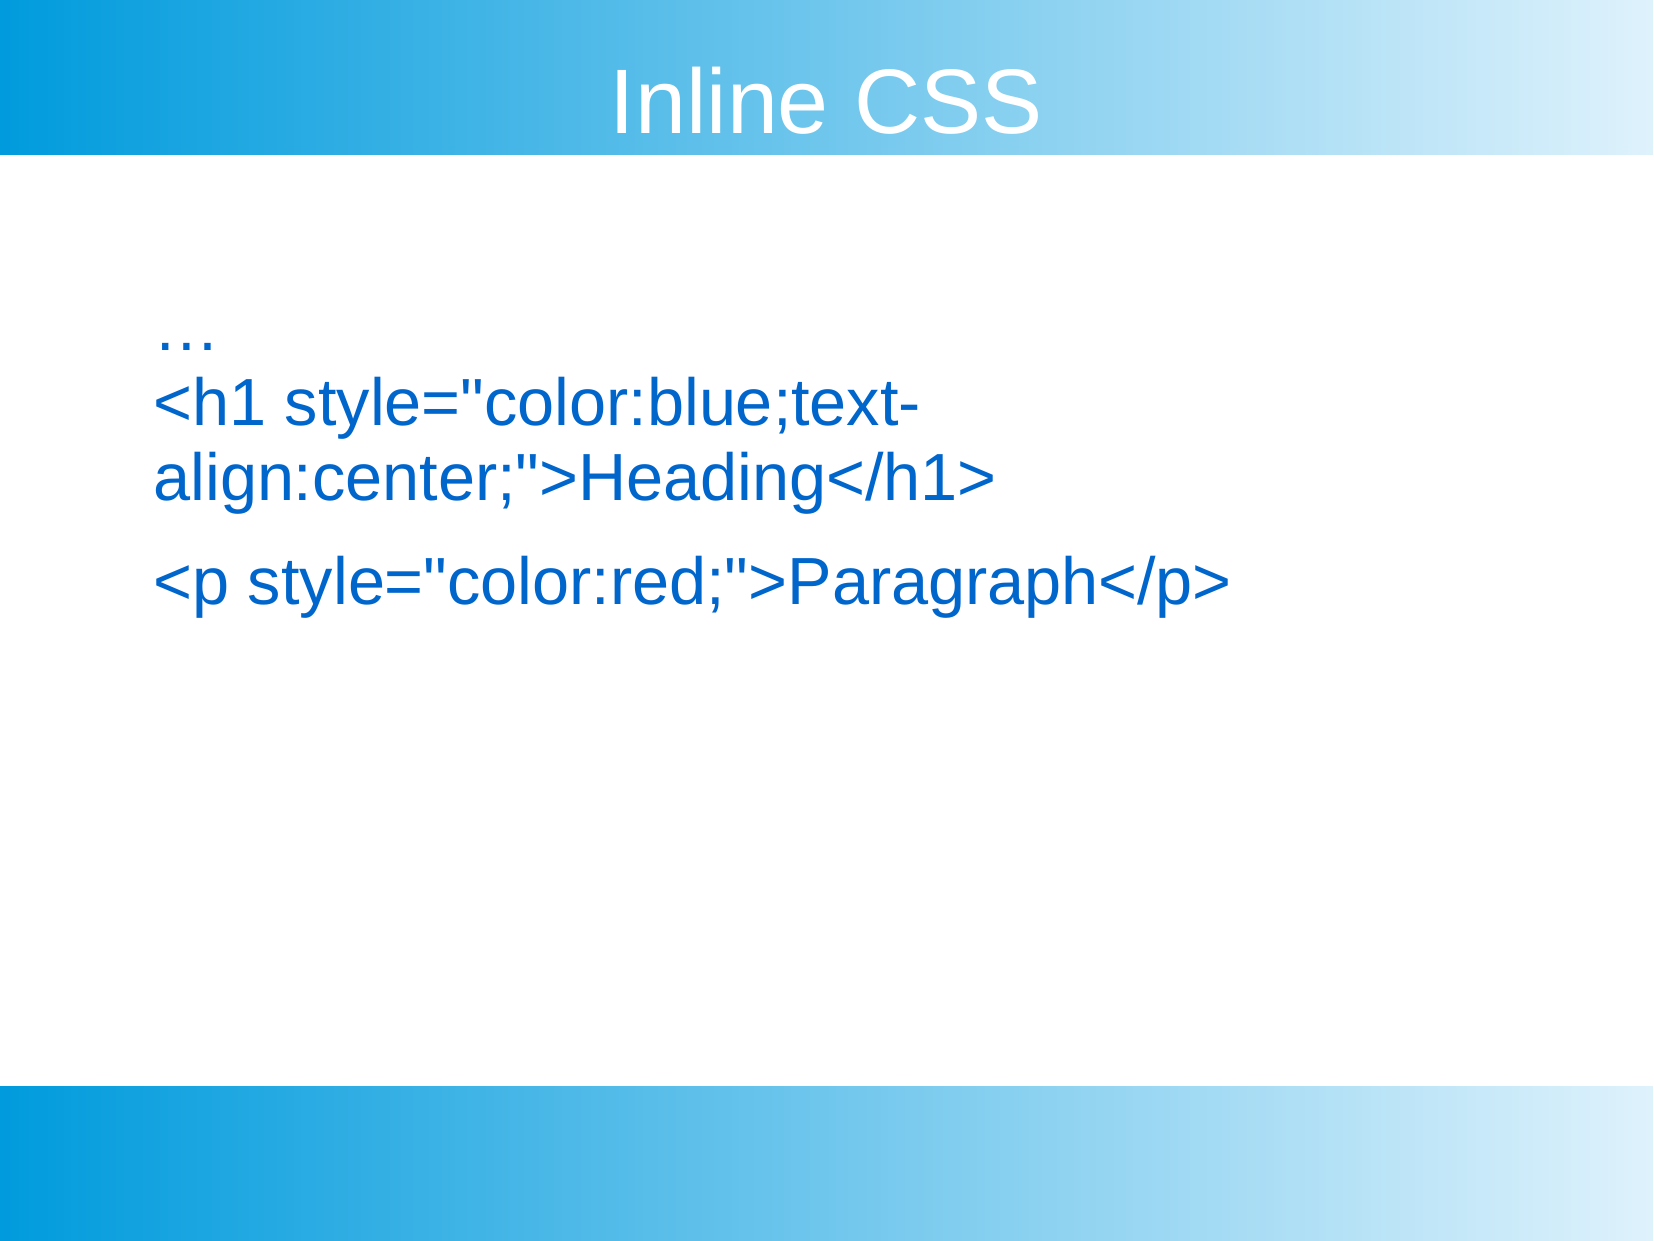

# Inline CSS
…
<h1 style="color:blue;text-align:center;">Heading</h1>
<p style="color:red;">Paragraph</p>